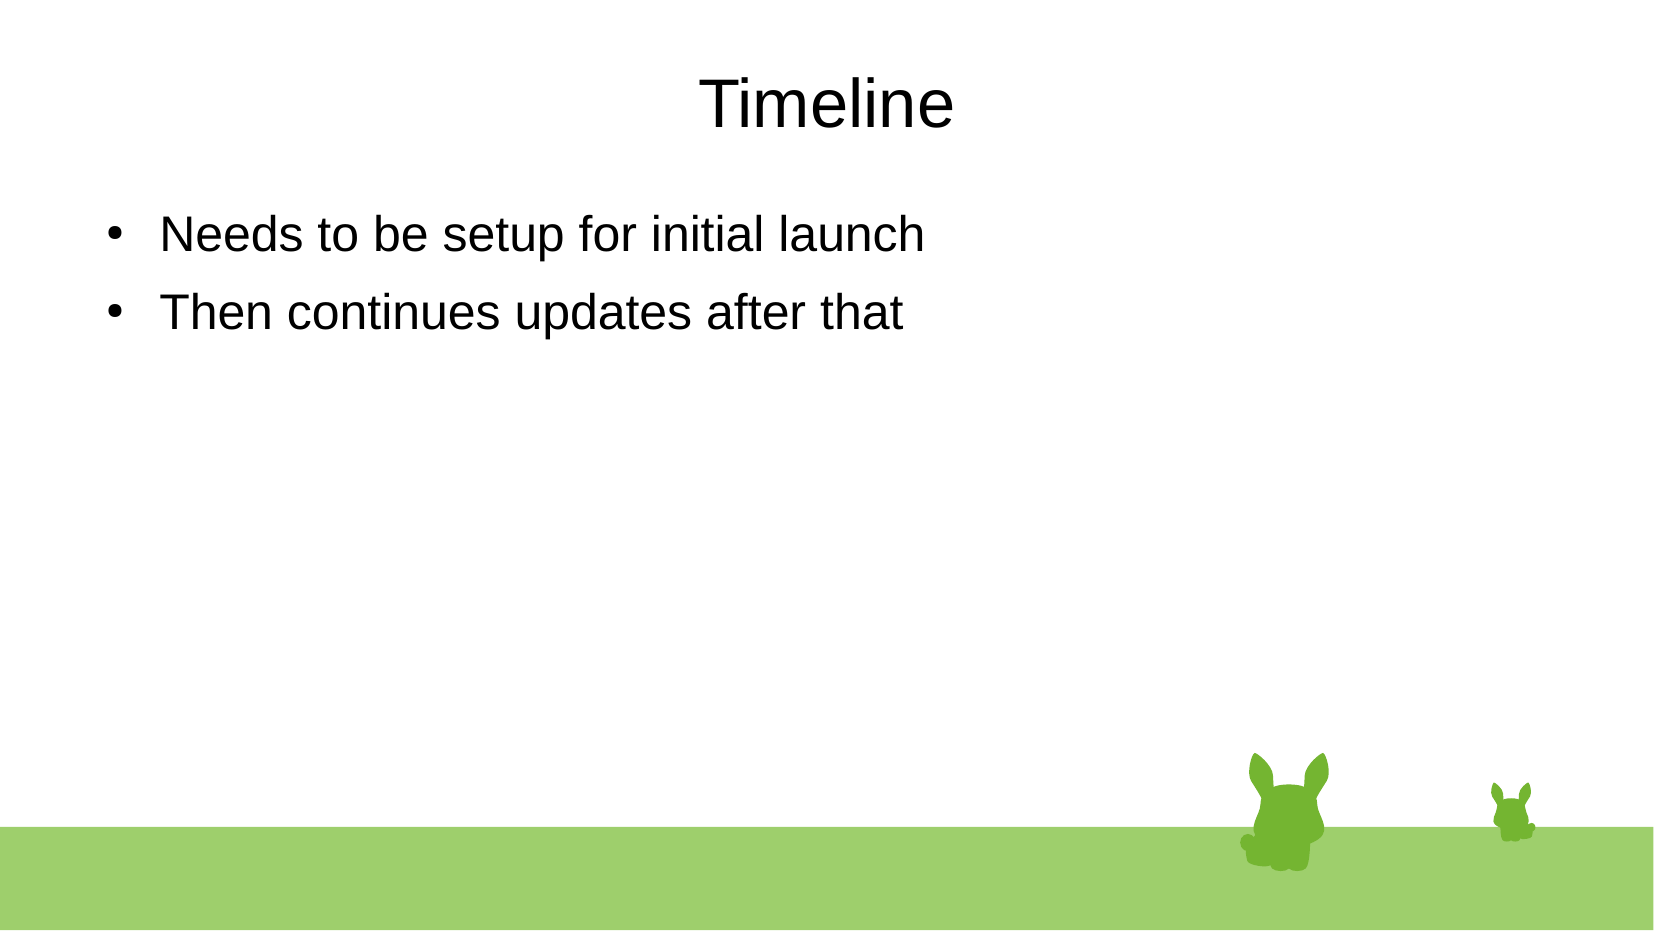

# Timeline
Needs to be setup for initial launch
Then continues updates after that